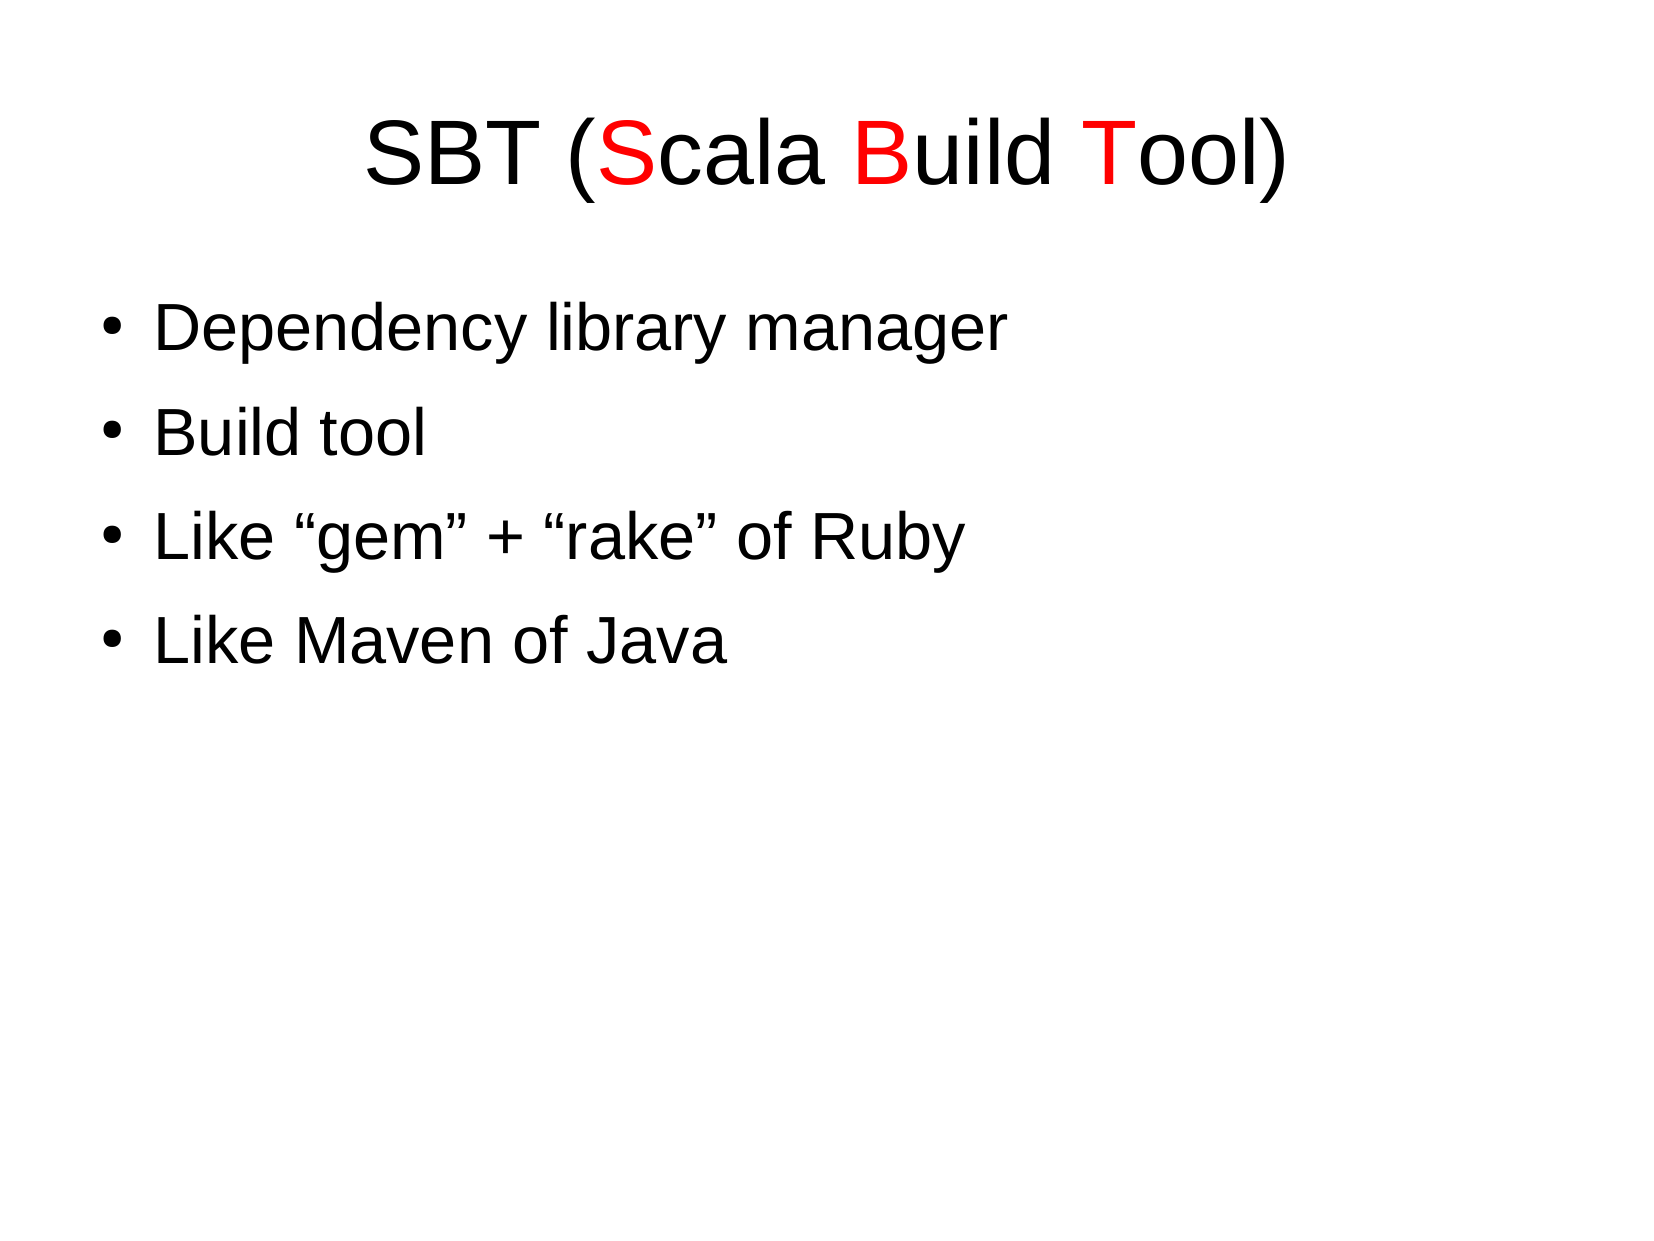

# SBT (Scala Build Tool)
Dependency library manager
Build tool
Like “gem” + “rake” of Ruby
Like Maven of Java